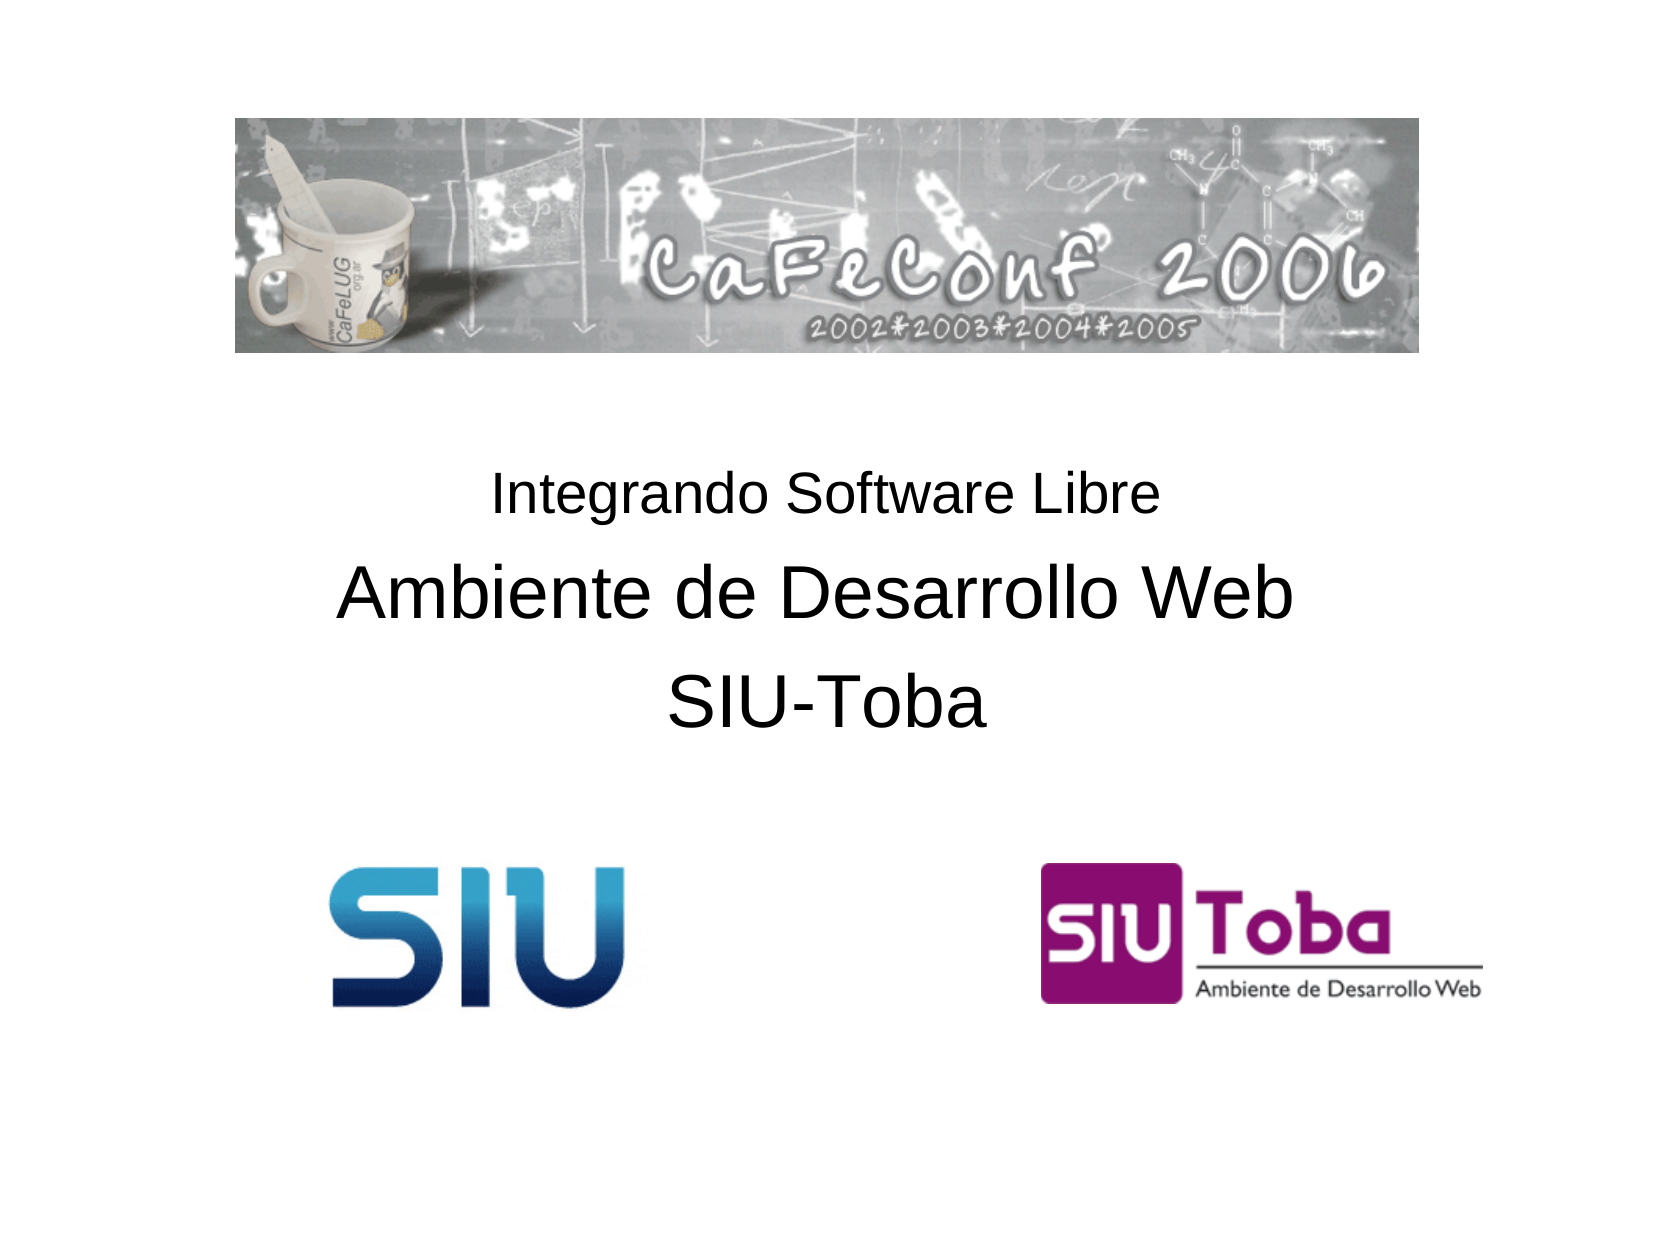

Integrando Software Libre
Ambiente de Desarrollo Web
SIU-Toba